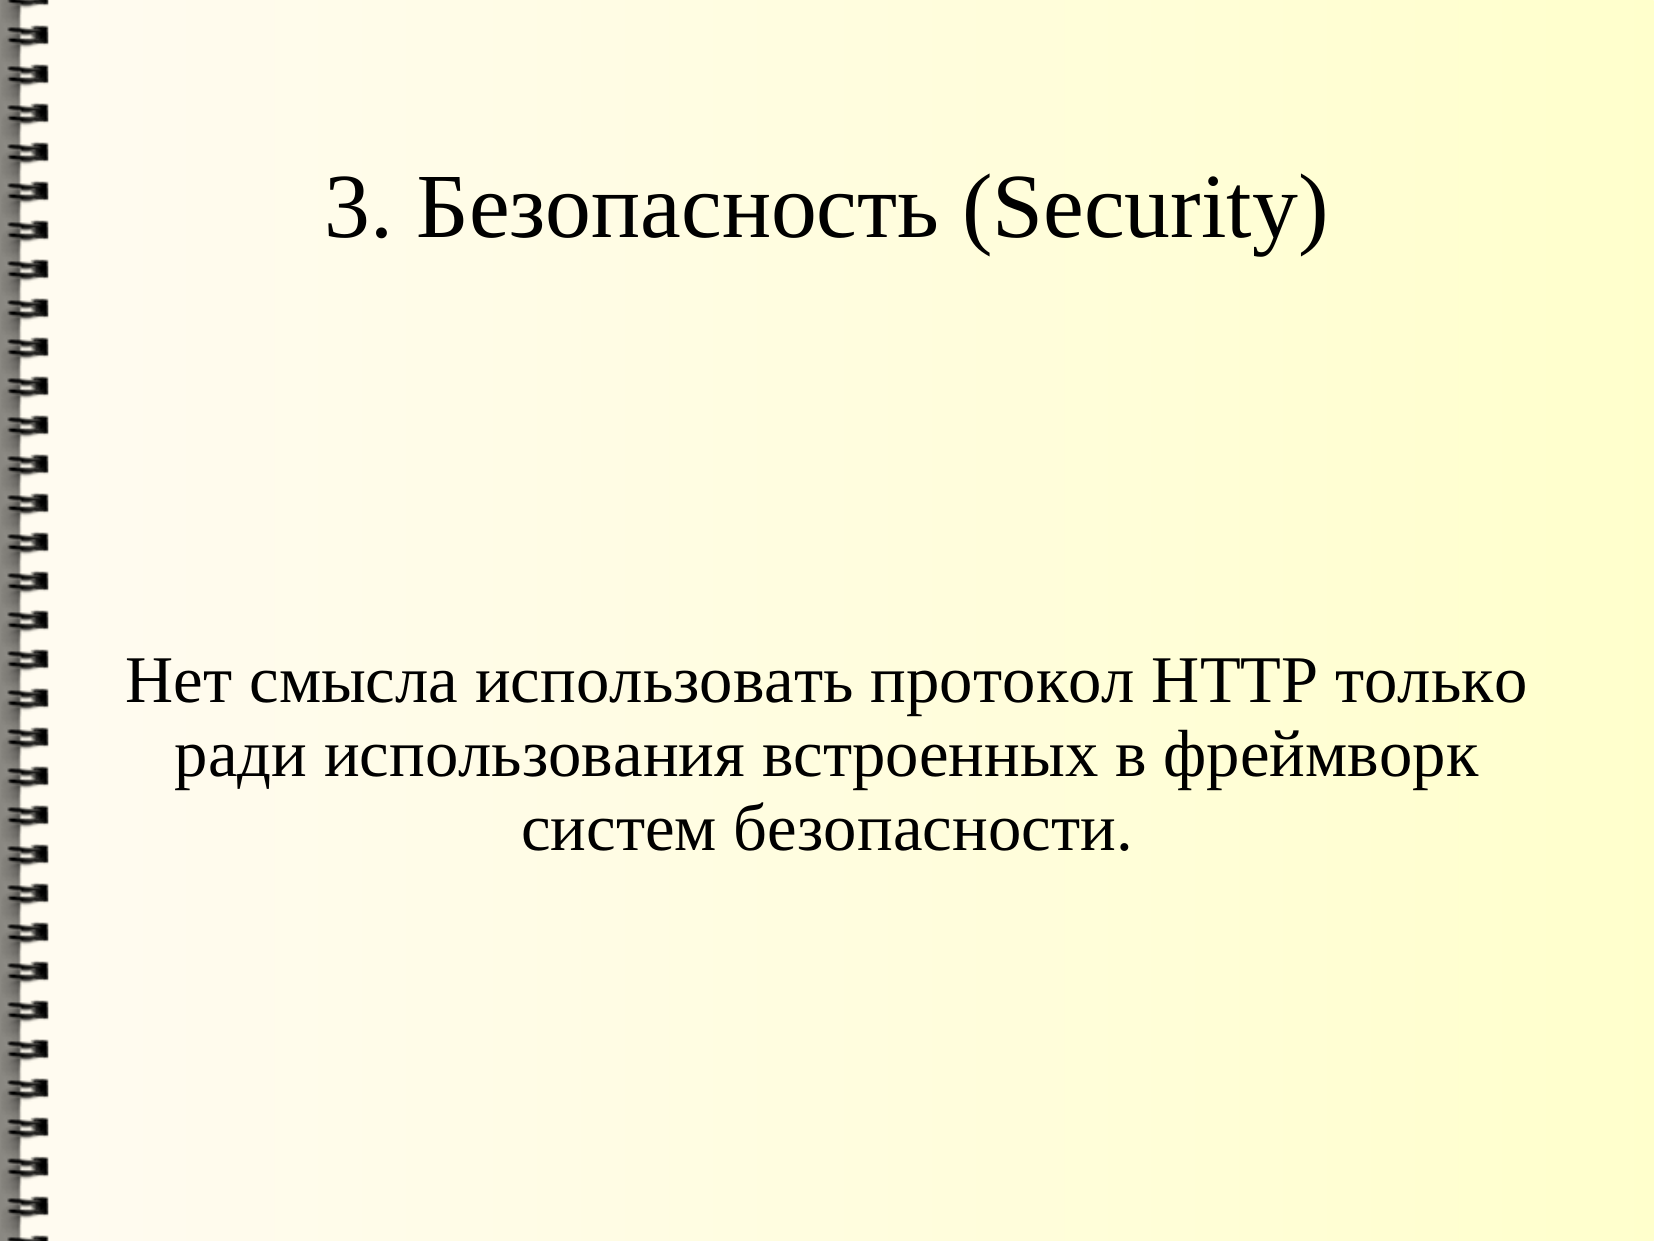

# 3. Безопасность (Security)
Нет смысла использовать протокол HTTP только ради использования встроенных в фреймворк систем безопасности.